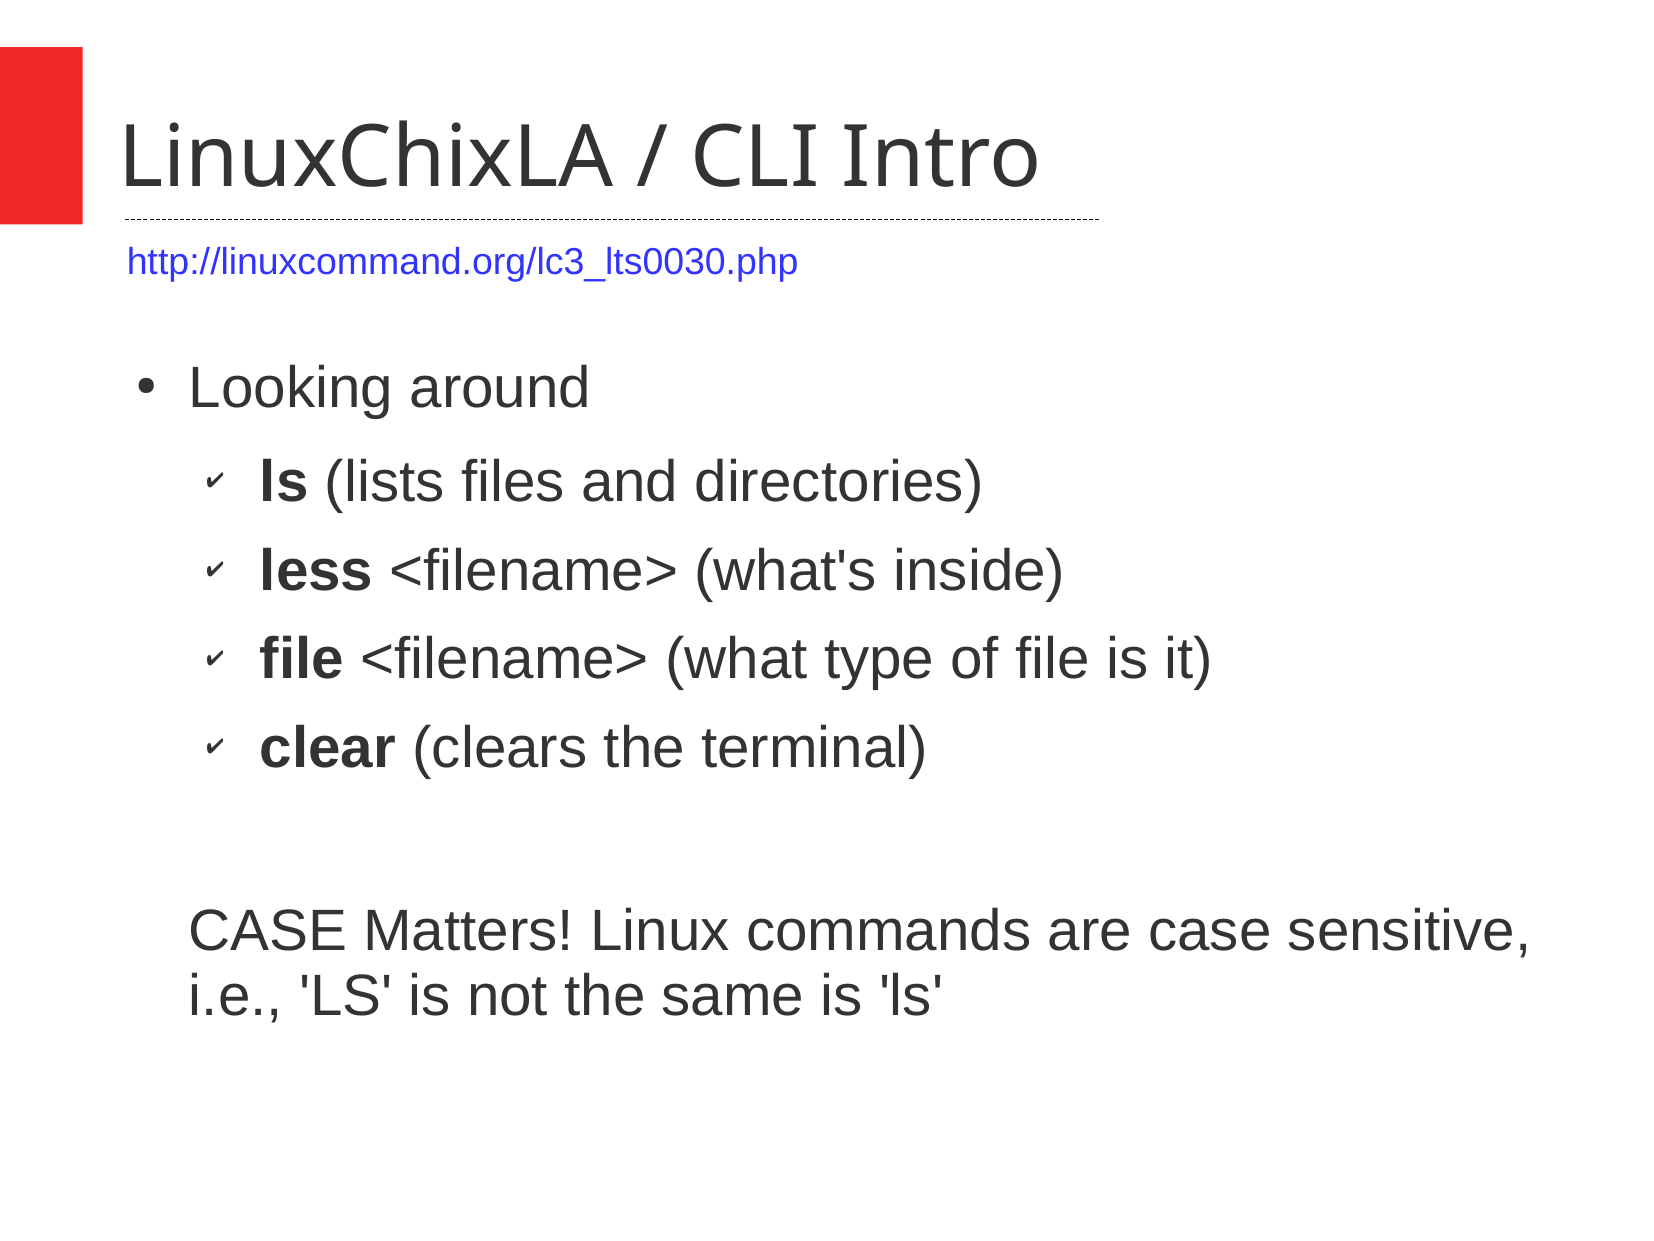

# LinuxChixLA / CLI Intro
http://linuxcommand.org/lc3_lts0030.php
Looking around
ls (lists files and directories)
less <filename> (what's inside)
file <filename> (what type of file is it)
clear (clears the terminal)
CASE Matters! Linux commands are case sensitive, i.e., 'LS' is not the same is 'ls'